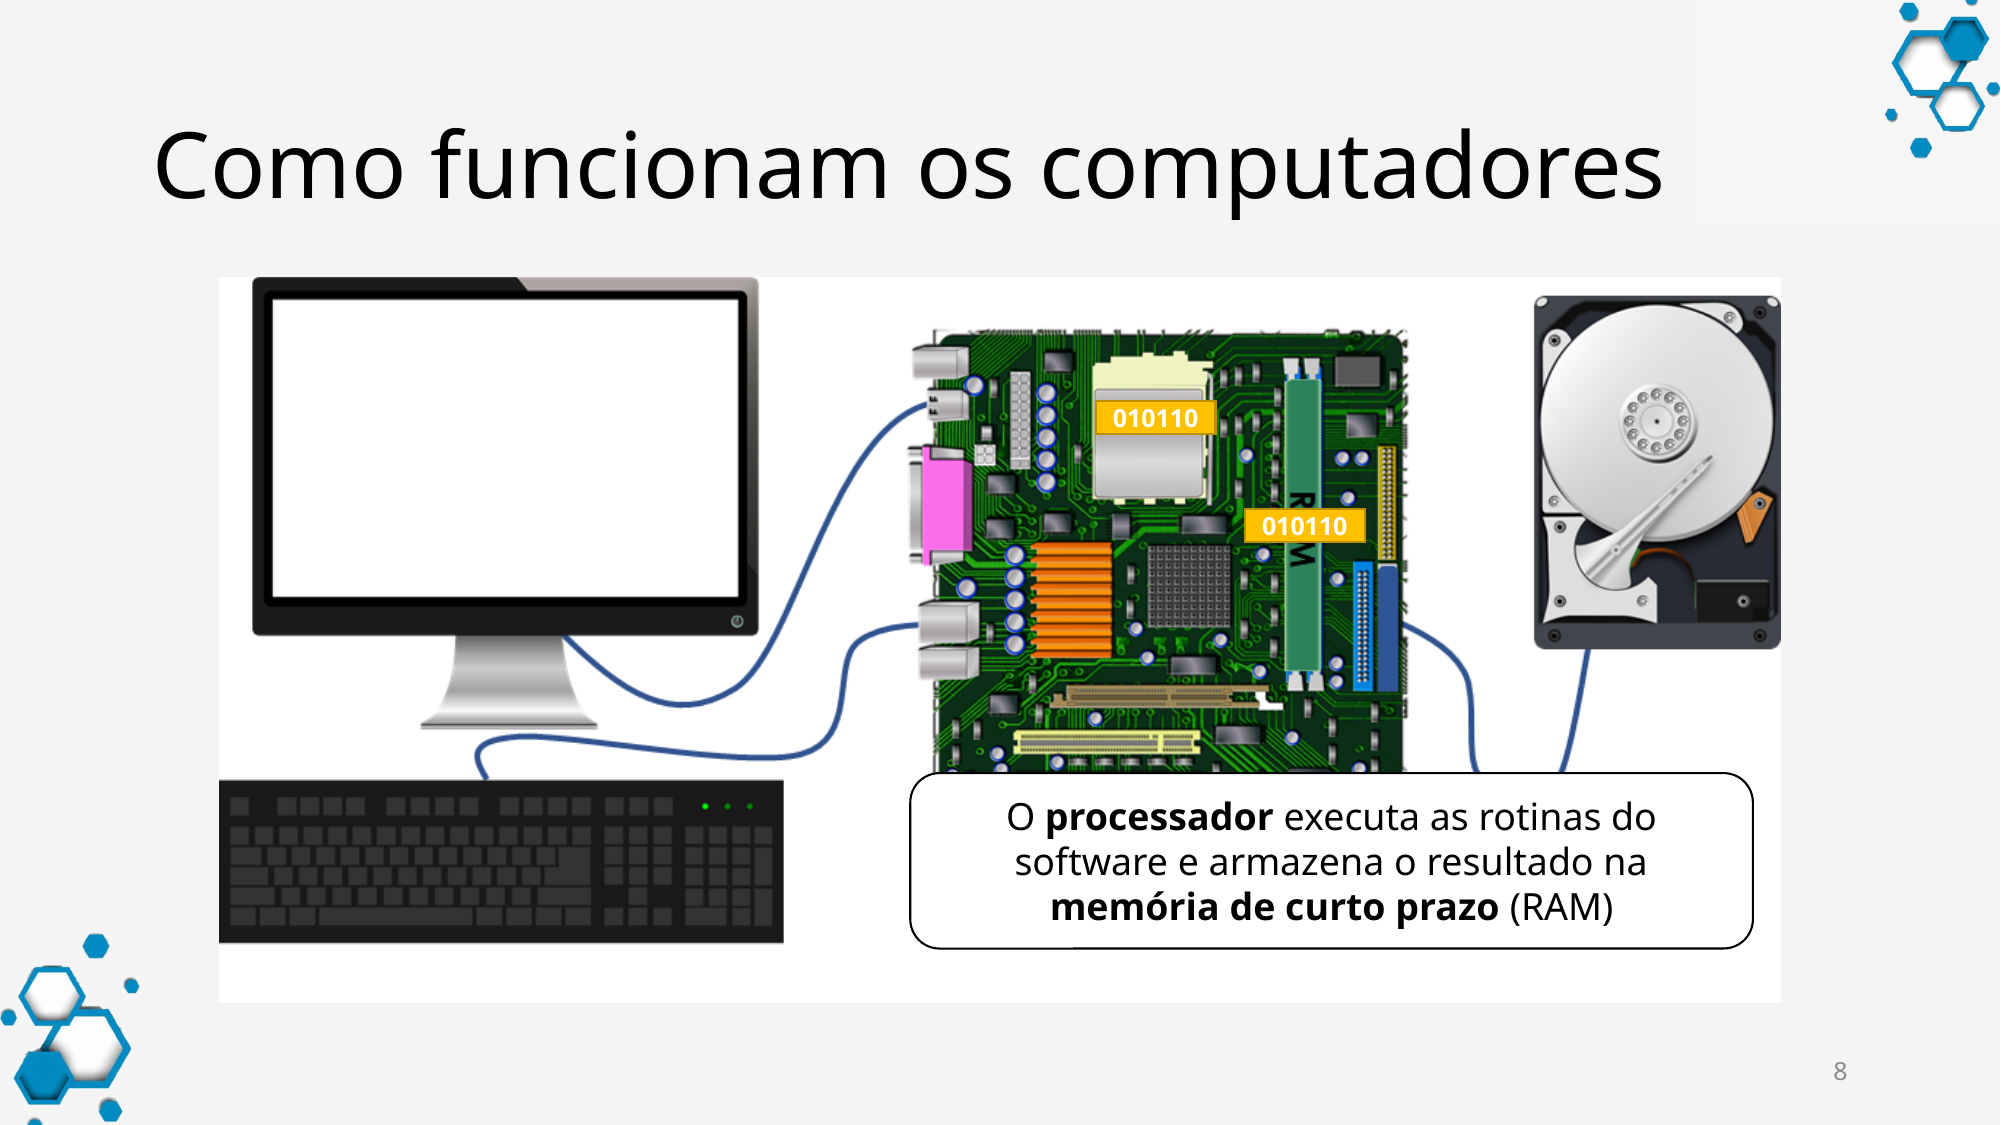

# Como funcionam os computadores
010110
010110
O processador executa as rotinas do software e armazena o resultado na memória de curto prazo (RAM)